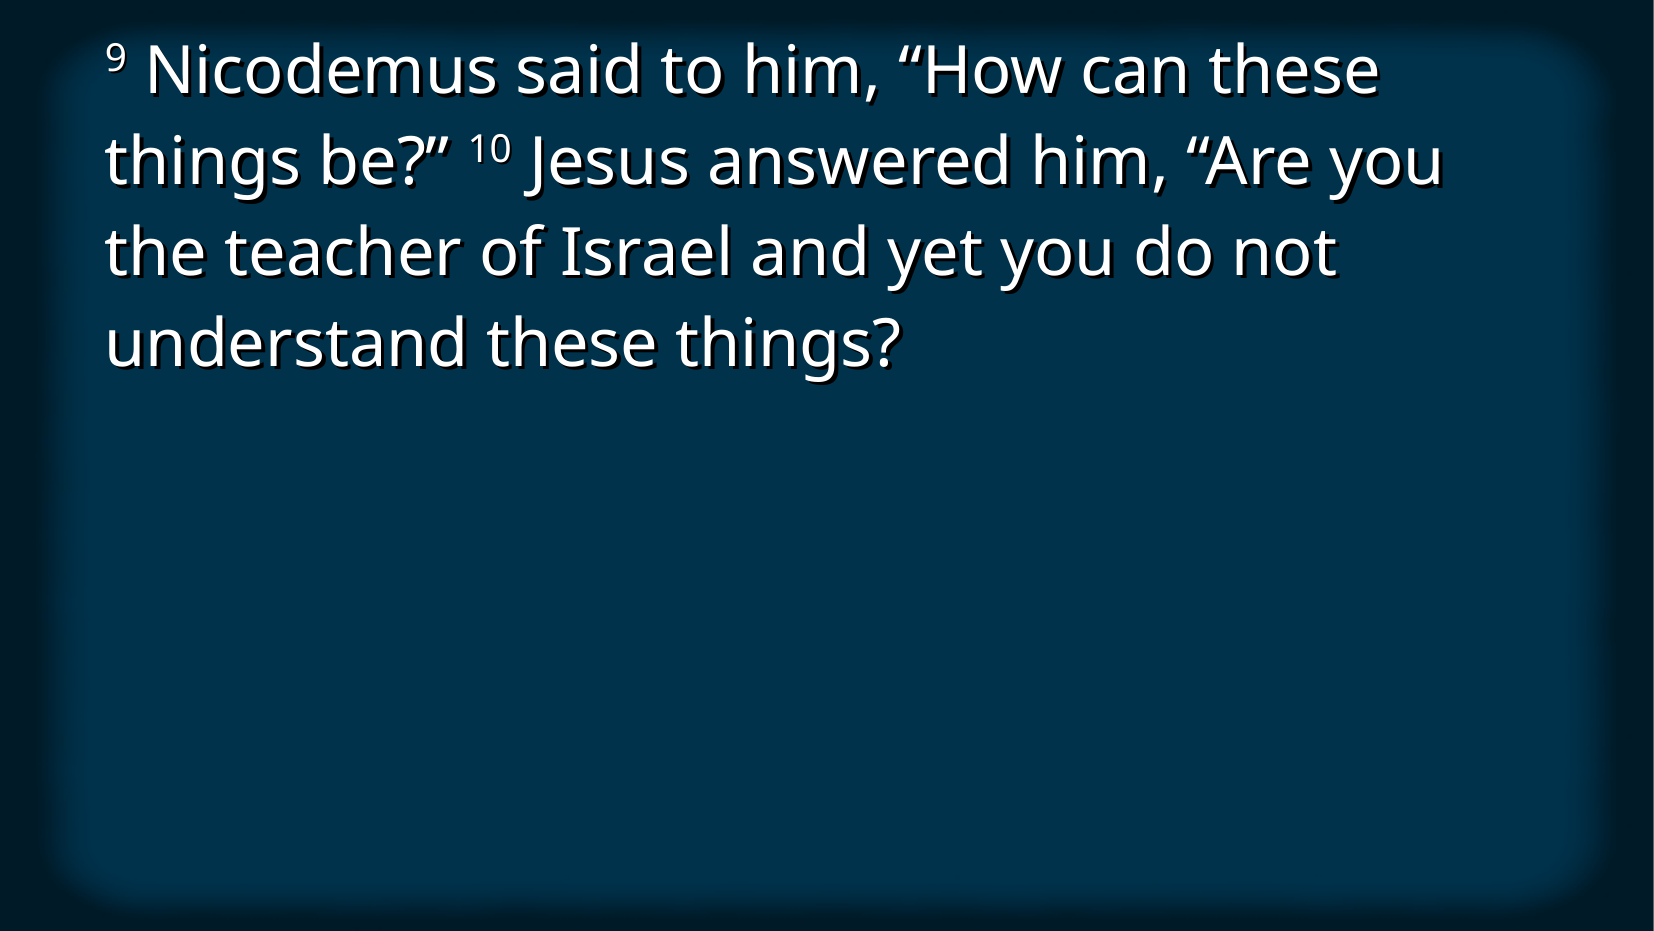

9 Nicodemus said to him, “How can these things be?” 10 Jesus answered him, “Are you the teacher of Israel and yet you do not understand these things?